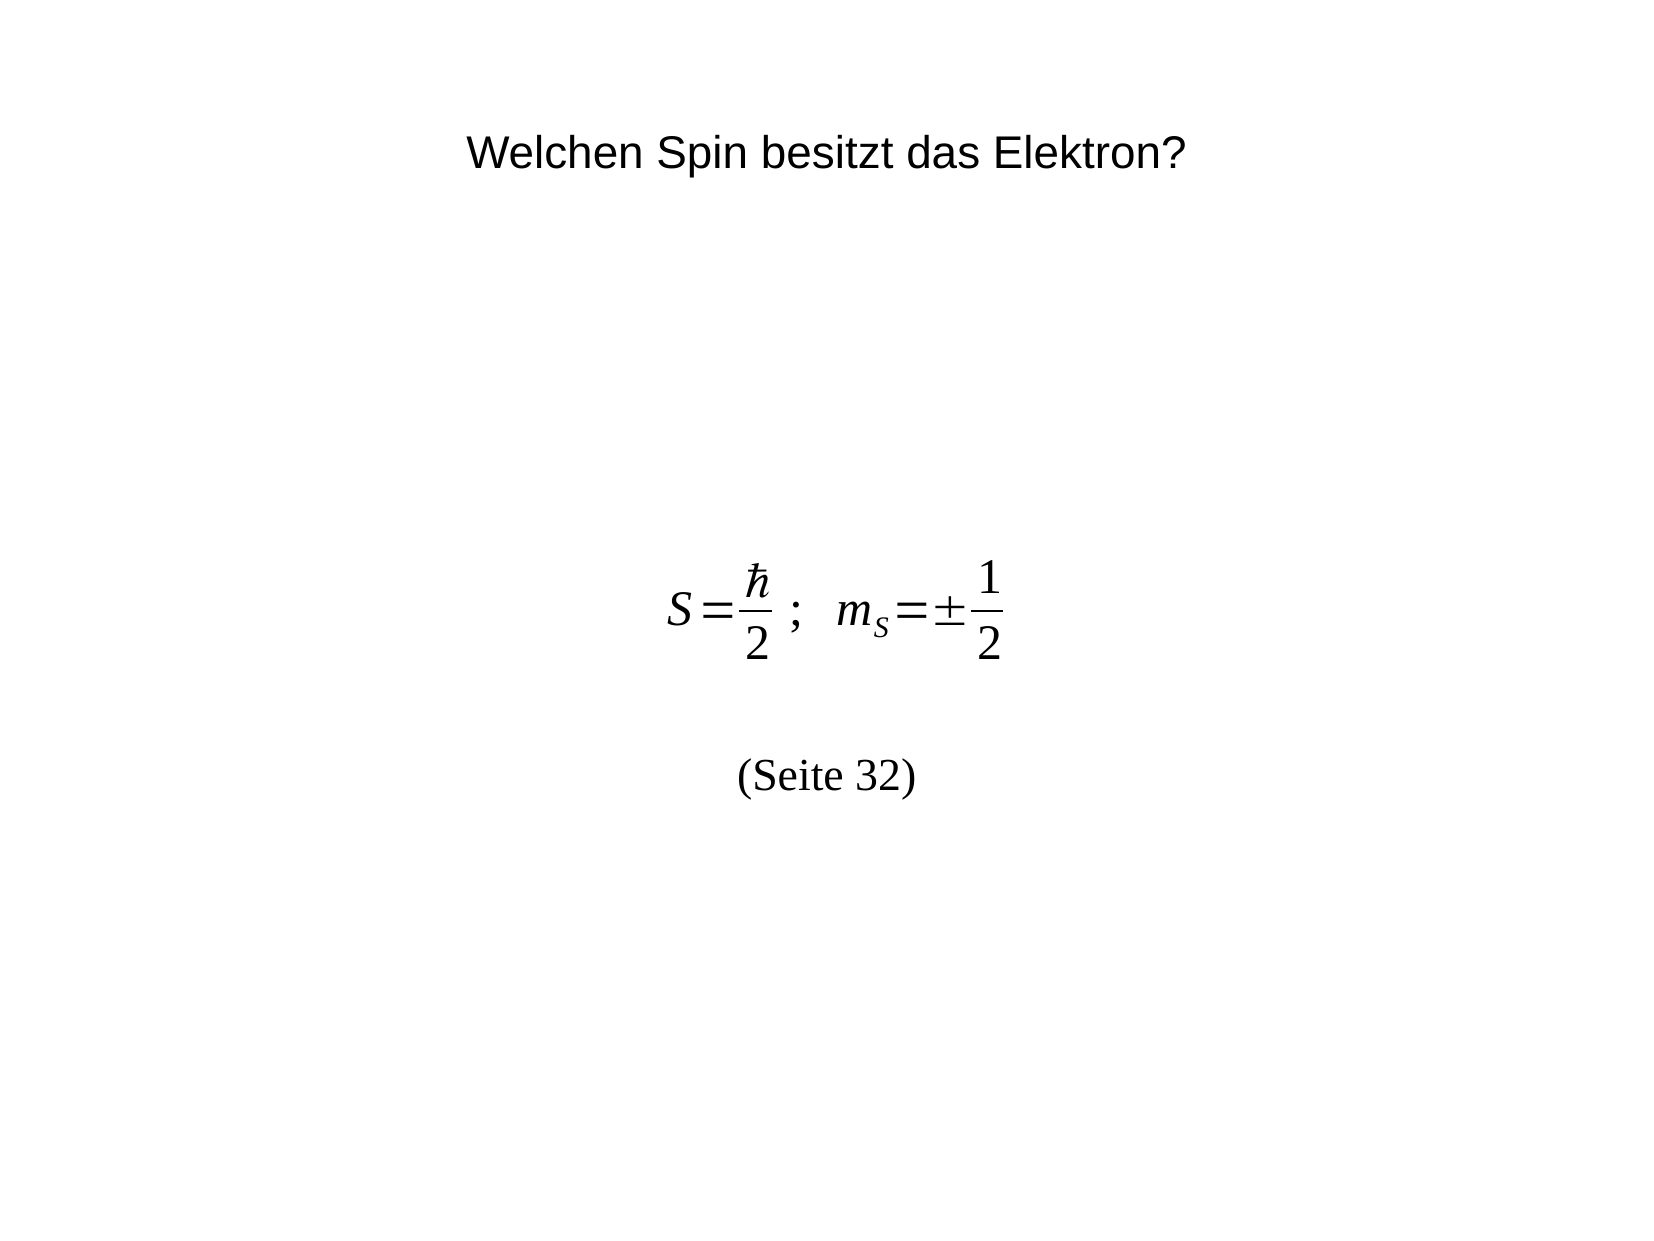

# Welchen Spin besitzt das Elektron?
(Seite 32)